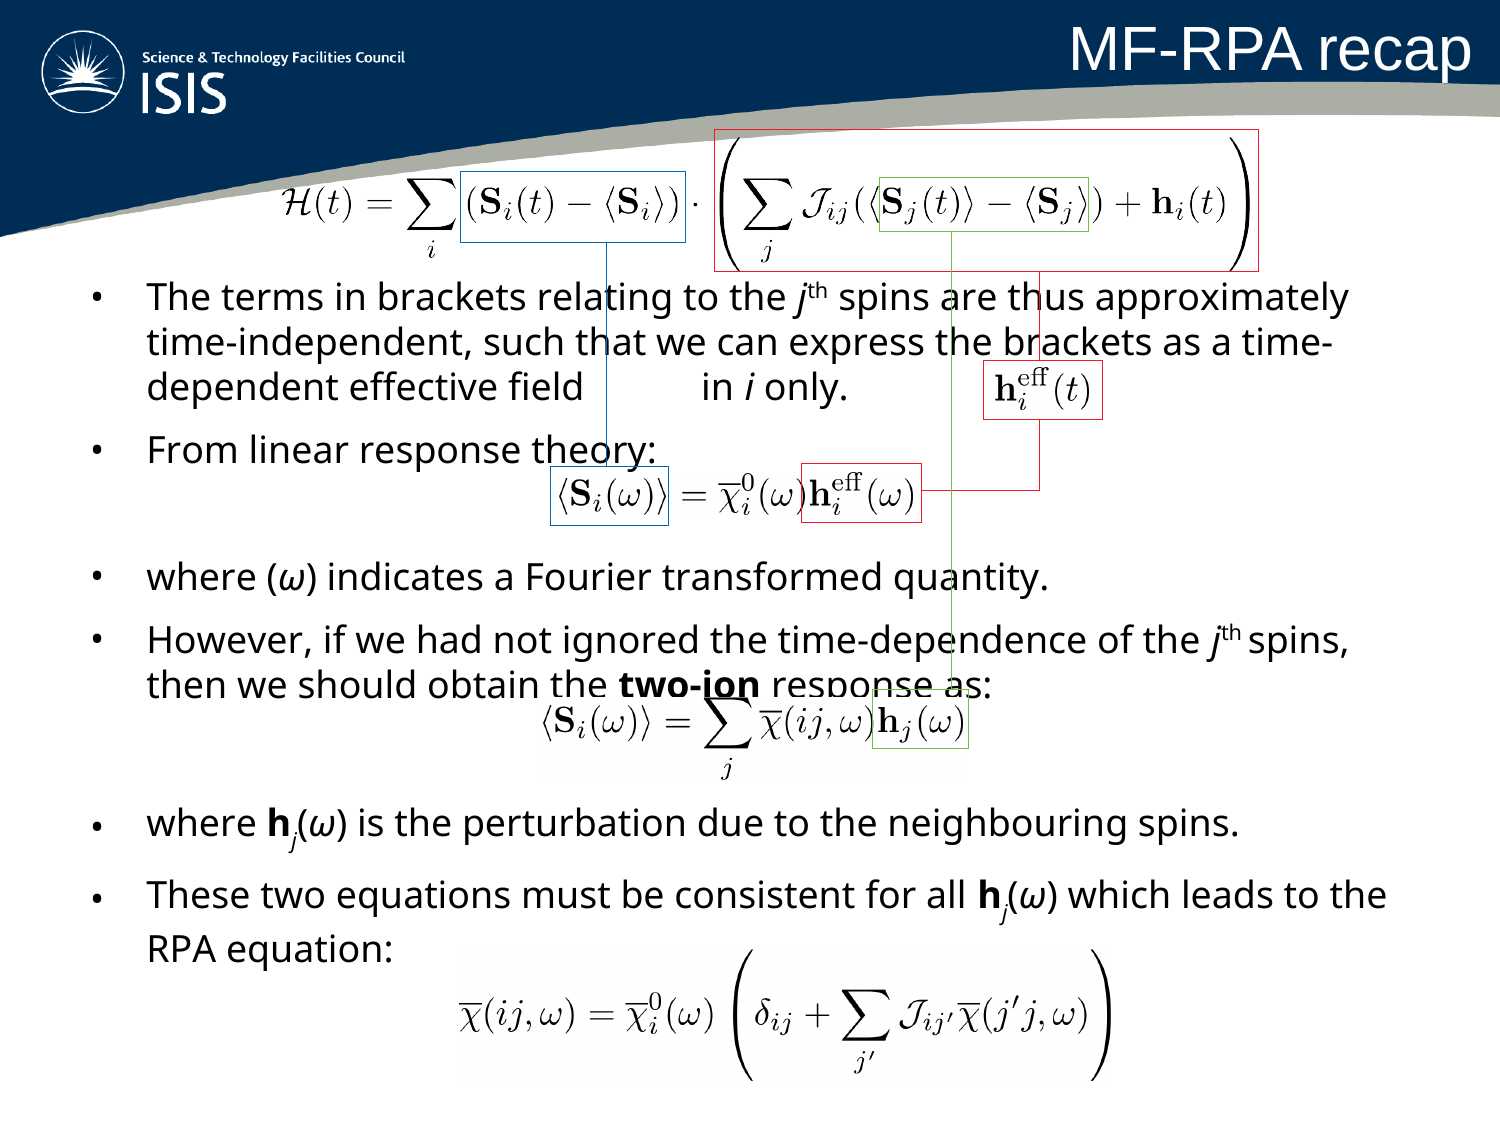

MF-RPA recap
# The terms in brackets relating to the jth spins are thus approximately time-independent, such that we can express the brackets as a time-dependent effective field in i only.
From linear response theory:
where (ω) indicates a Fourier transformed quantity.
However, if we had not ignored the time-dependence of the jth spins, then we should obtain the two-ion response as:
where hj(ω) is the perturbation due to the neighbouring spins.
These two equations must be consistent for all hj(ω) which leads to the RPA equation: